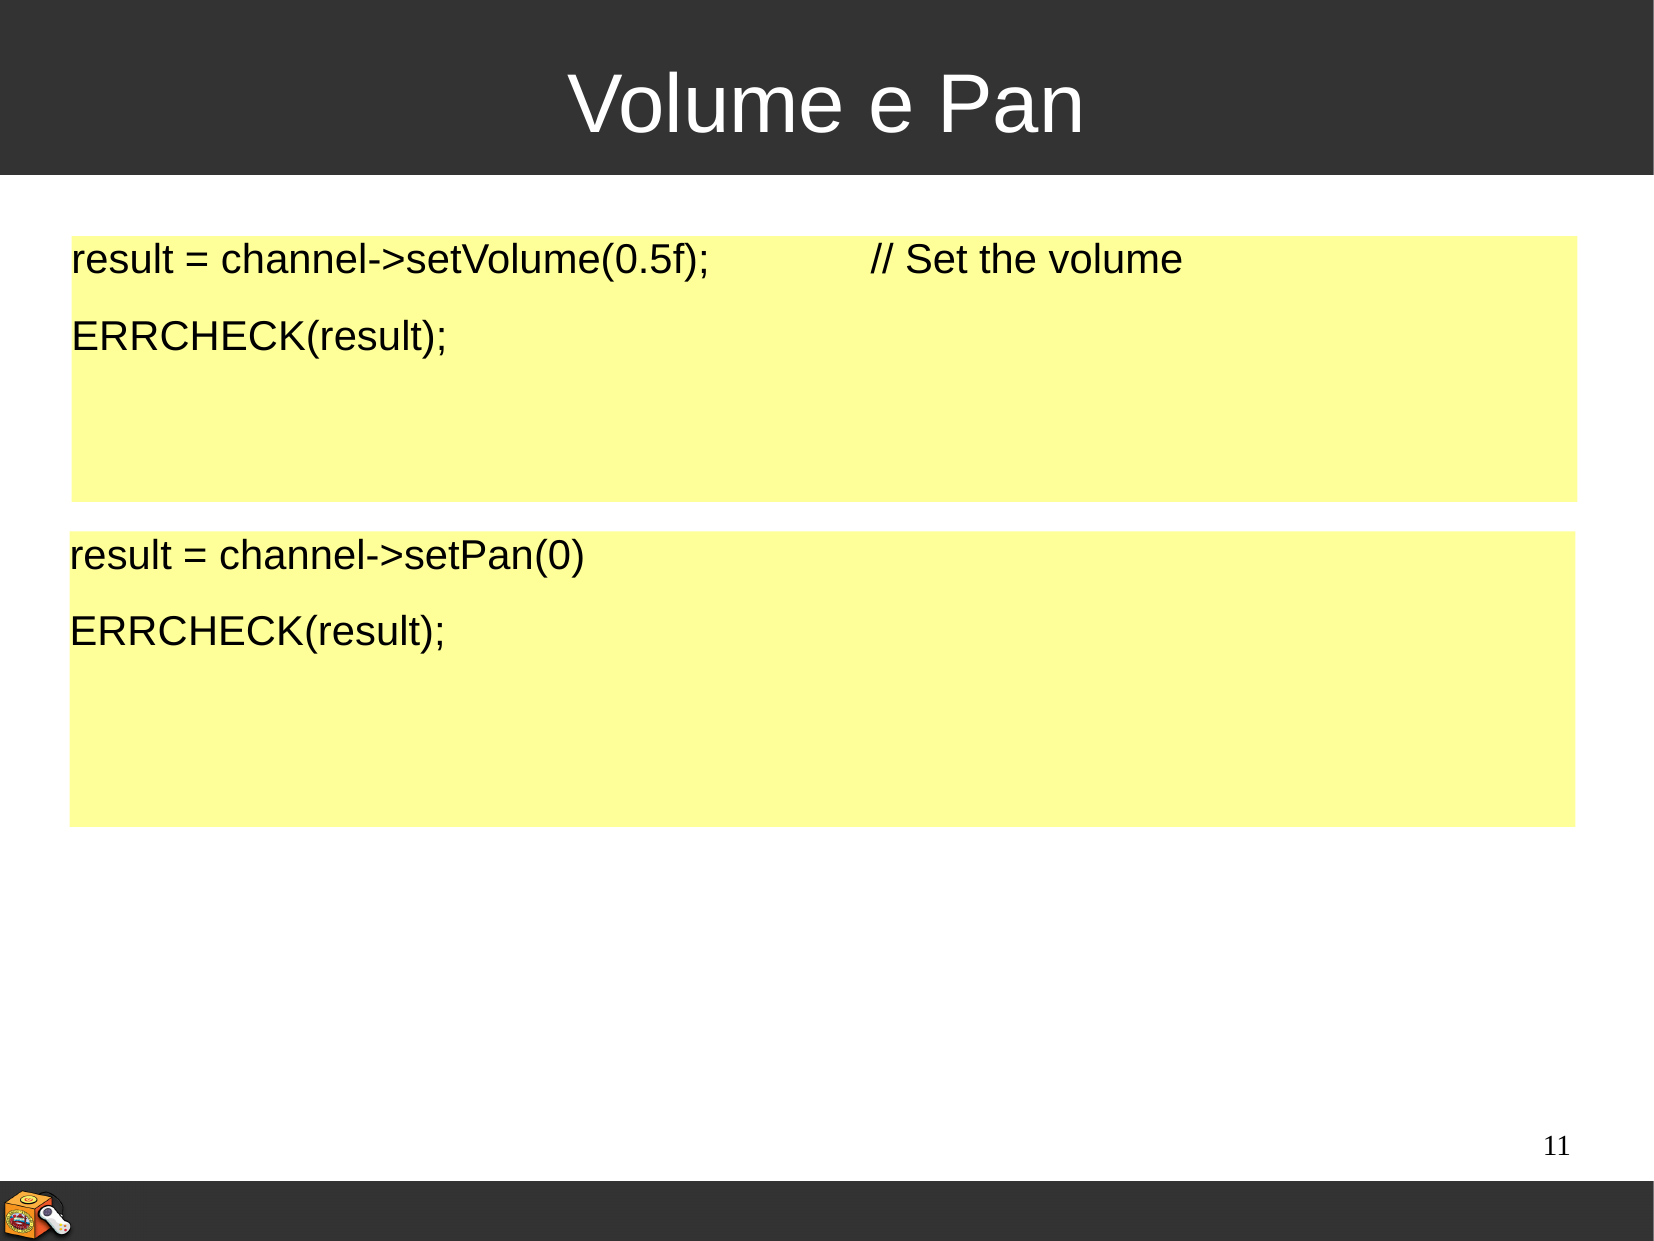

# Volume e Pan
result = channel->setVolume(0.5f); // Set the volume
ERRCHECK(result);
result = channel->setPan(0)
ERRCHECK(result);
11